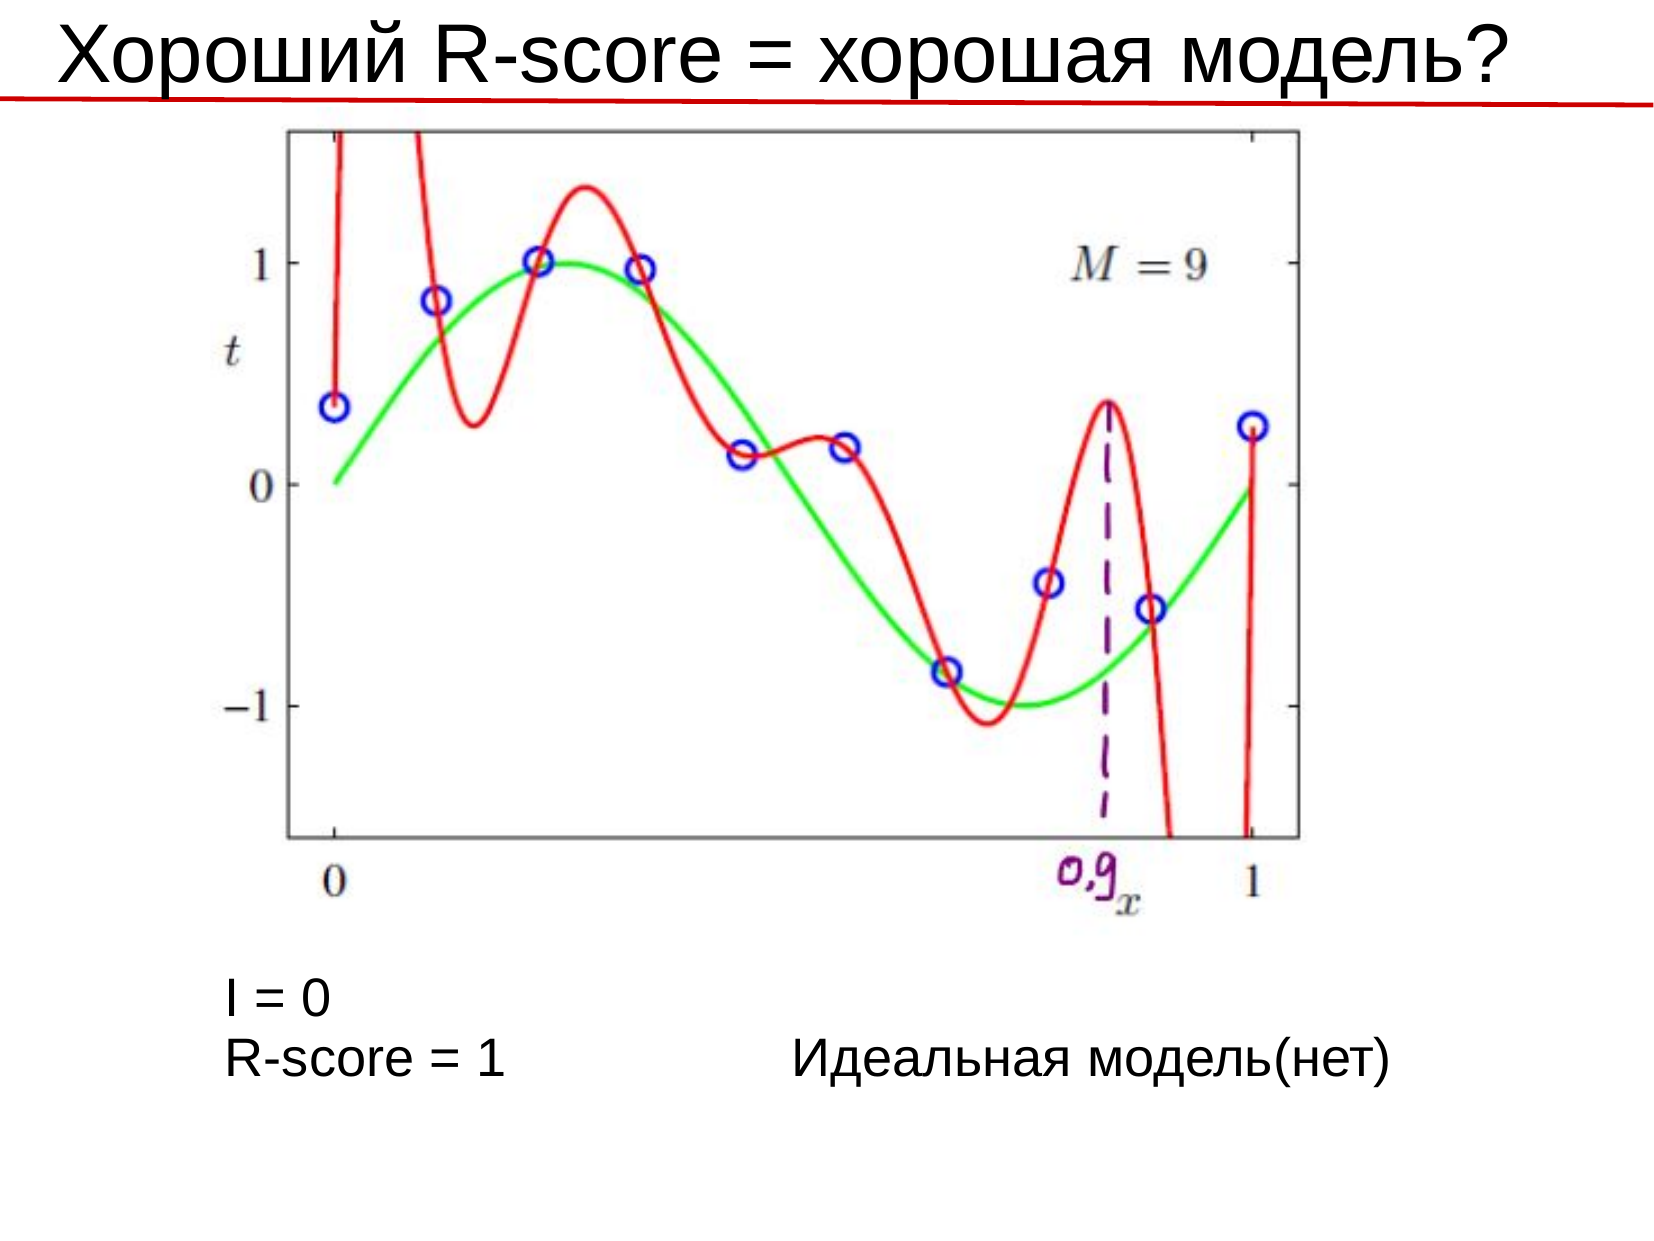

Хороший R-score = хорошая модель?
I = 0
R-score = 1 Идеальная модель(нет)